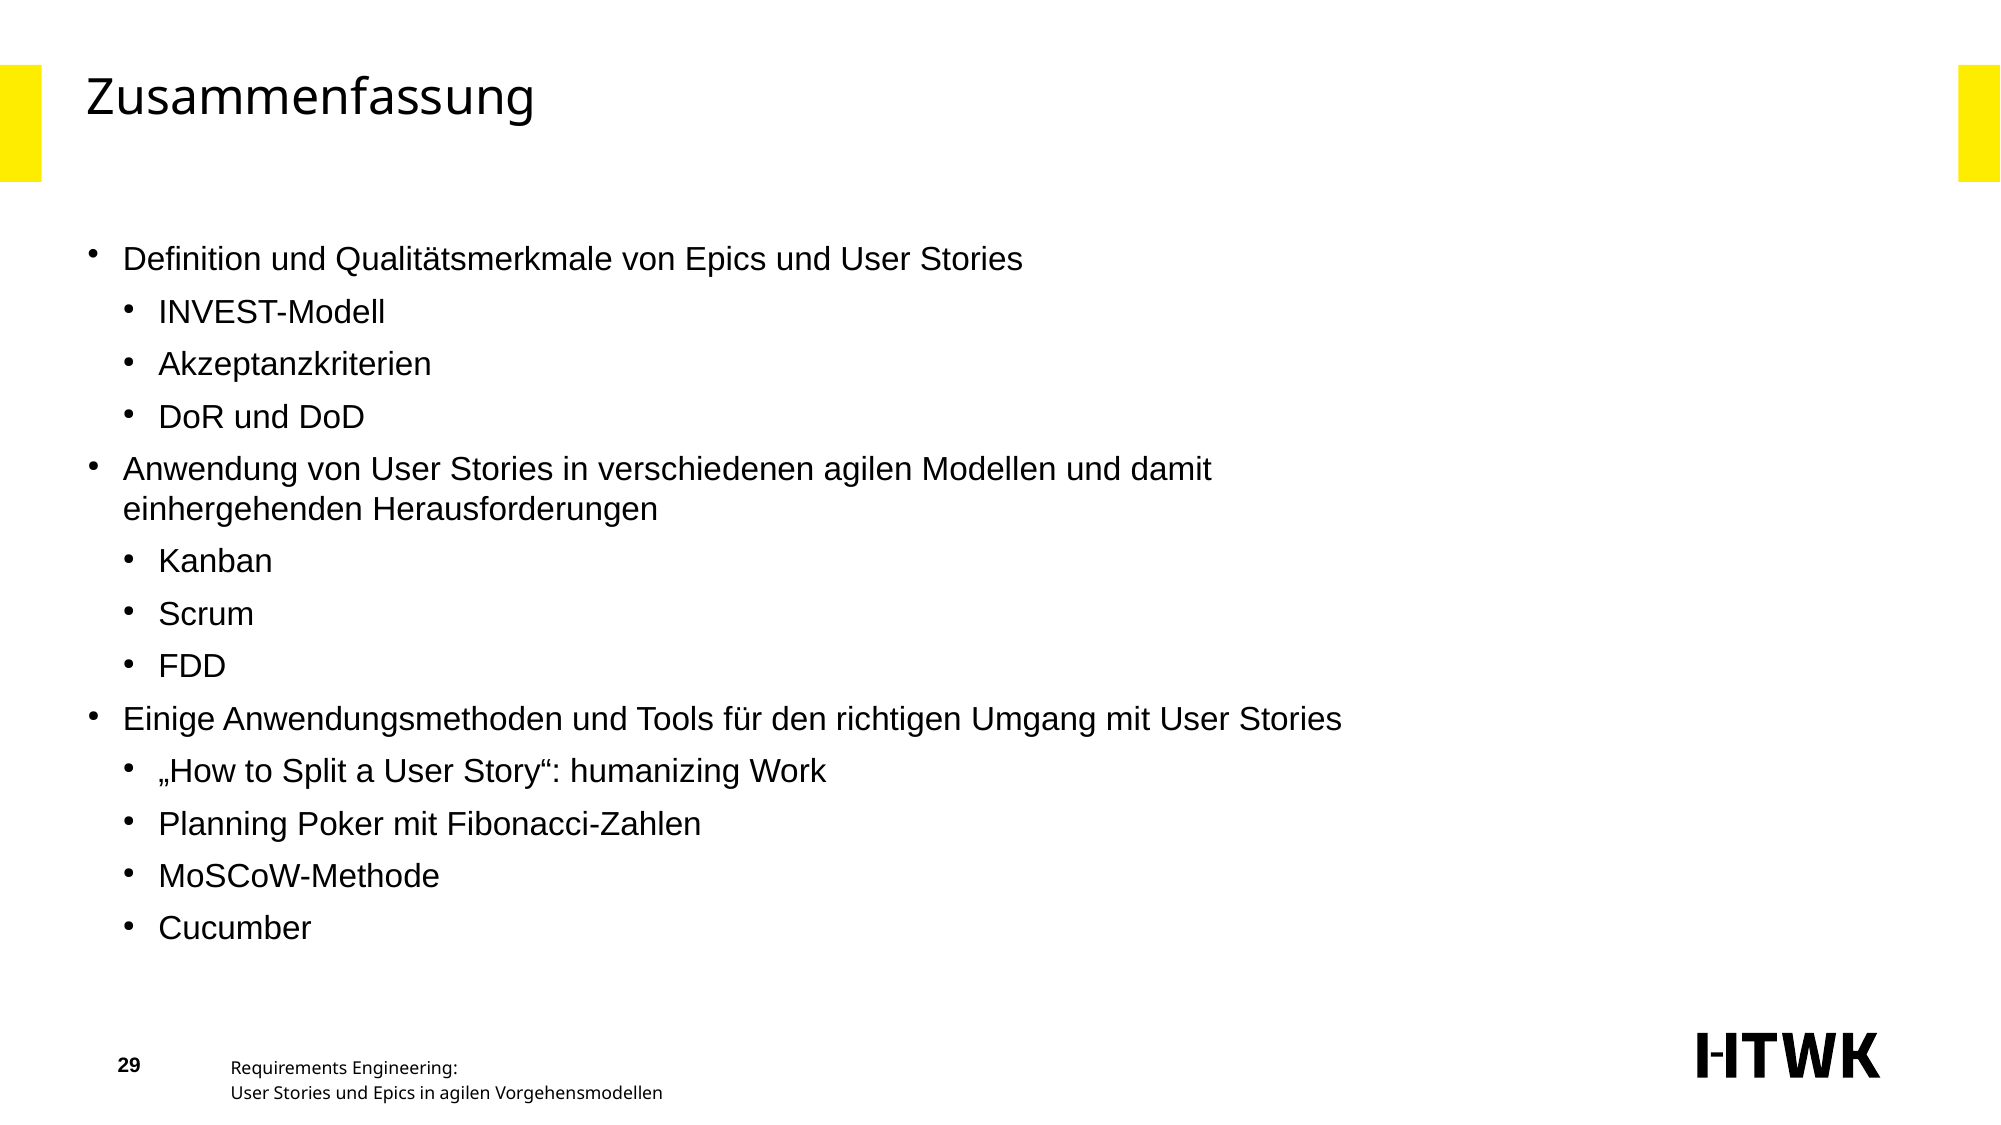

# Zusammenfassung
Definition und Qualitätsmerkmale von Epics und User Stories
INVEST-Modell
Akzeptanzkriterien
DoR und DoD
Anwendung von User Stories in verschiedenen agilen Modellen und damit einhergehenden Herausforderungen
Kanban
Scrum
FDD
Einige Anwendungsmethoden und Tools für den richtigen Umgang mit User Stories
„How to Split a User Story“: humanizing Work
Planning Poker mit Fibonacci-Zahlen
MoSCoW-Methode
Cucumber
29